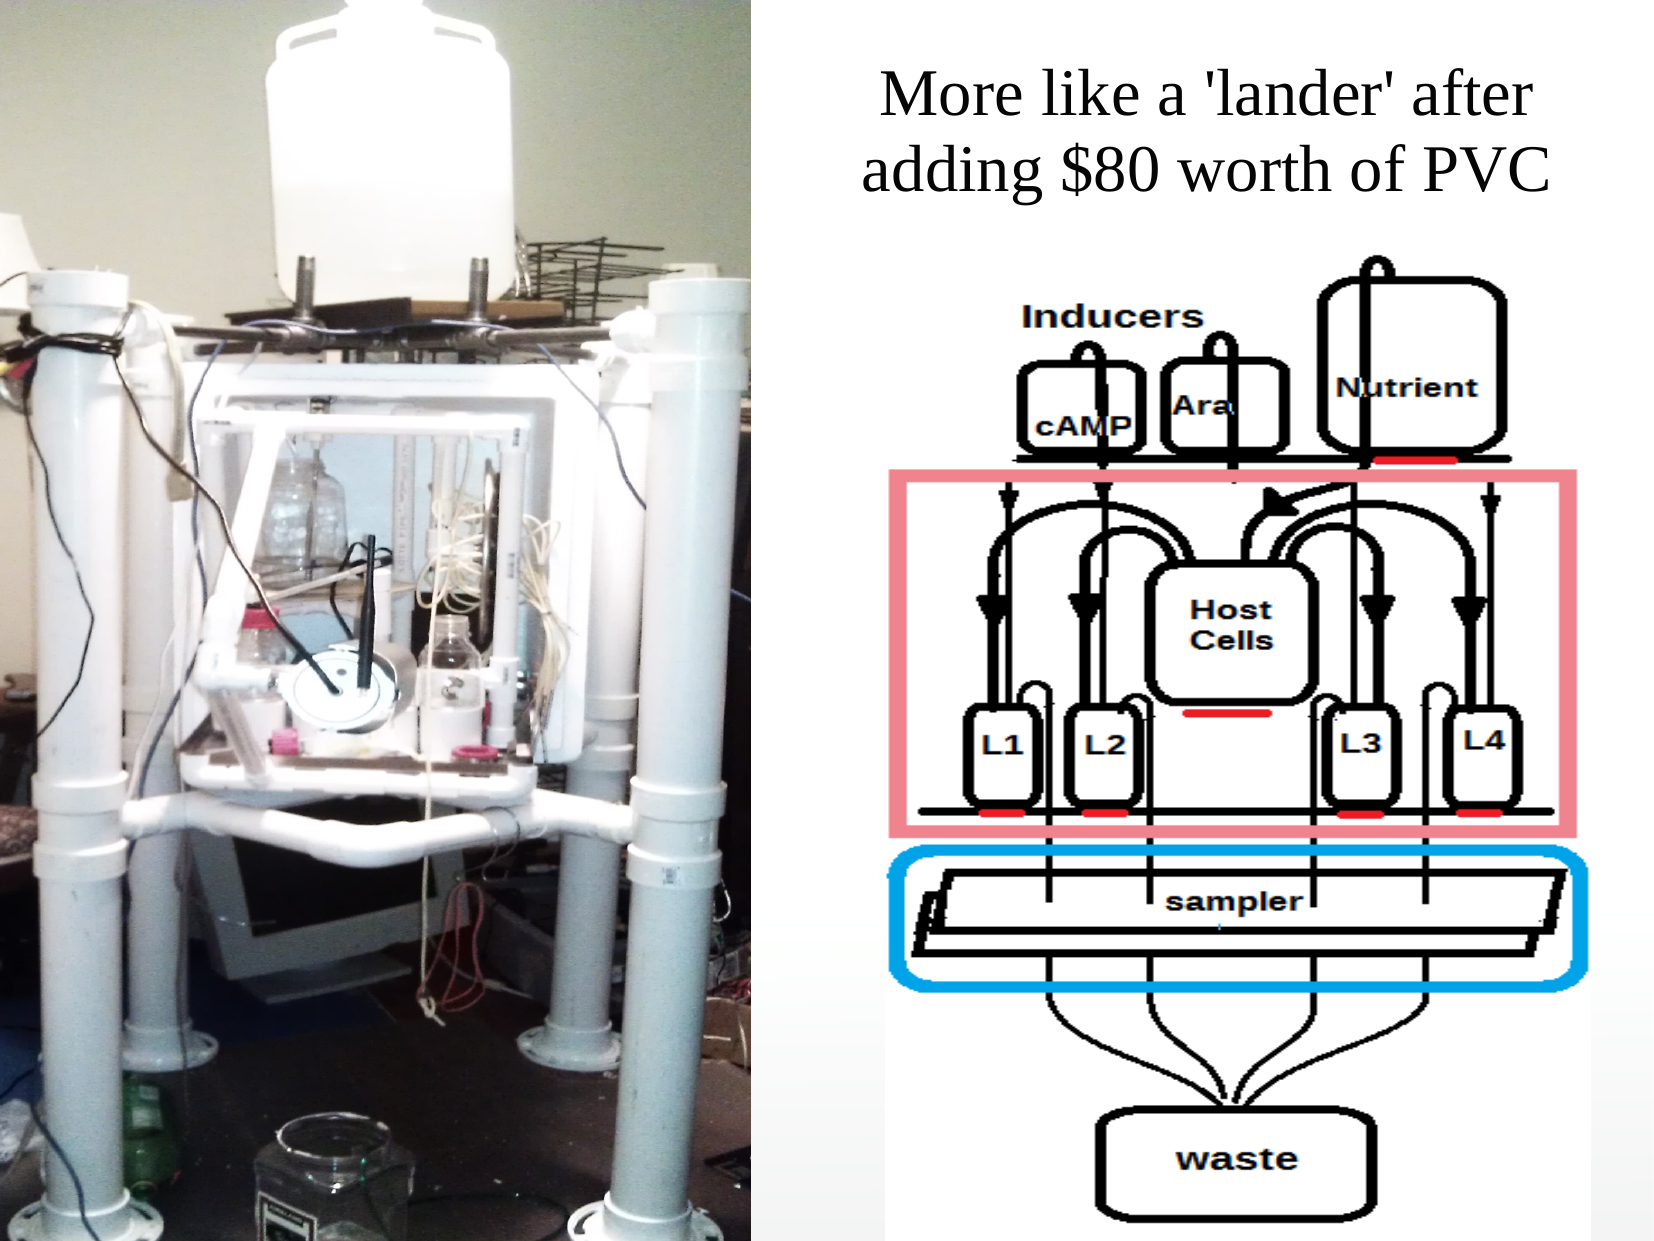

# More like a 'lander' after adding $80 worth of PVC